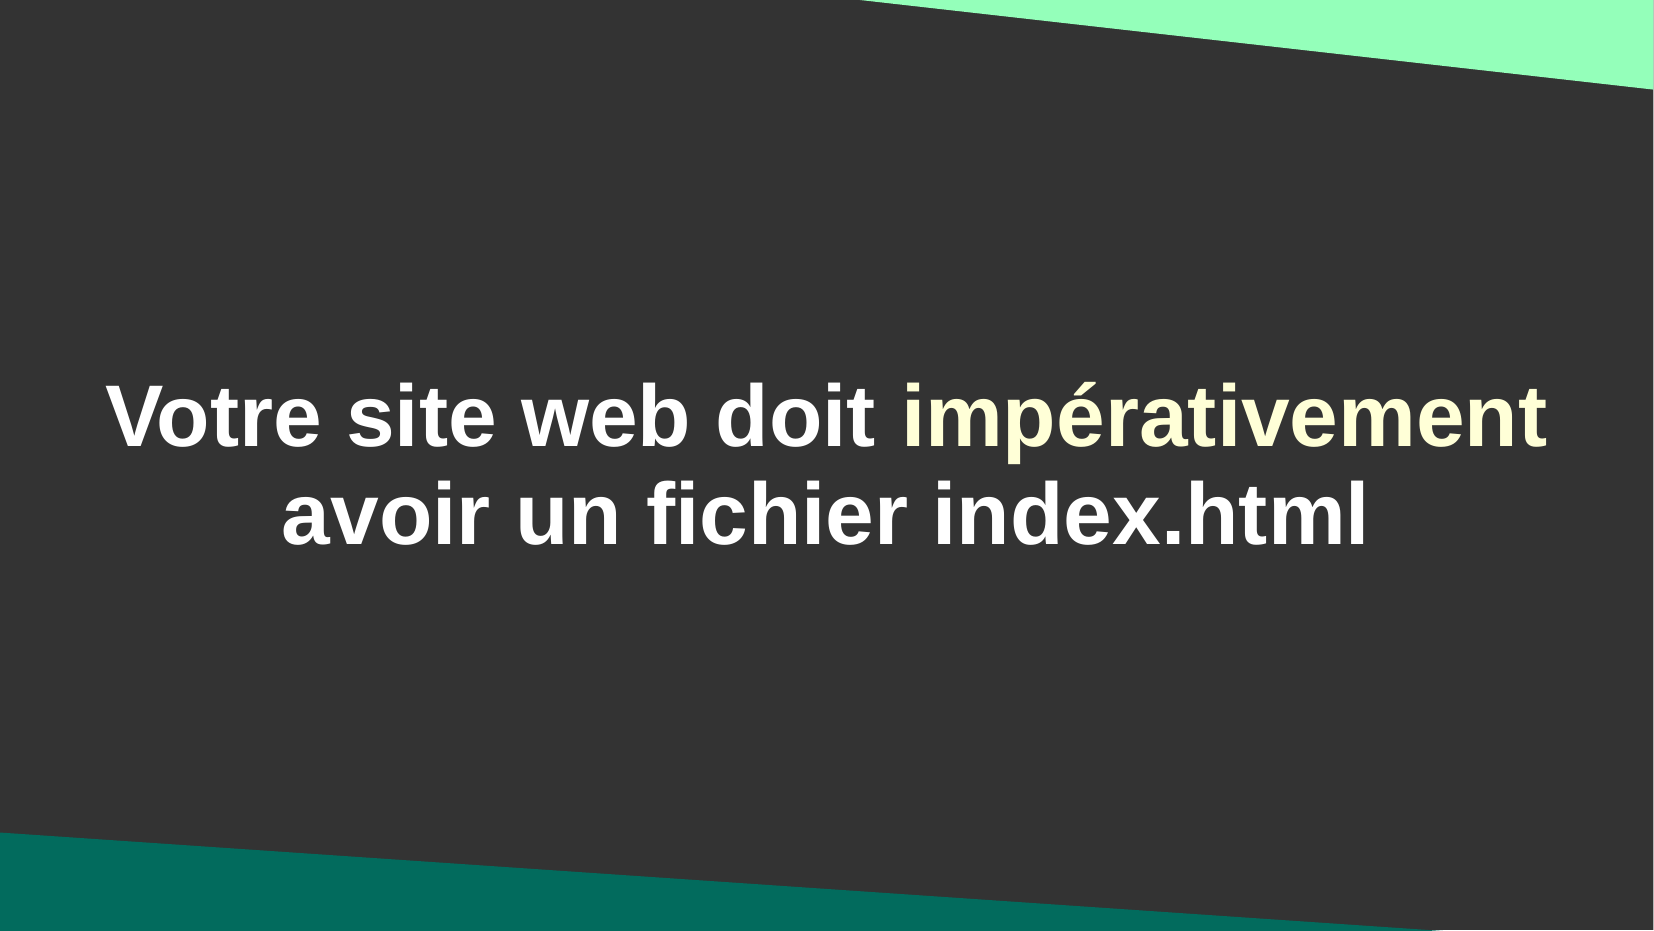

# Votre site web doit impérativement avoir un fichier index.html